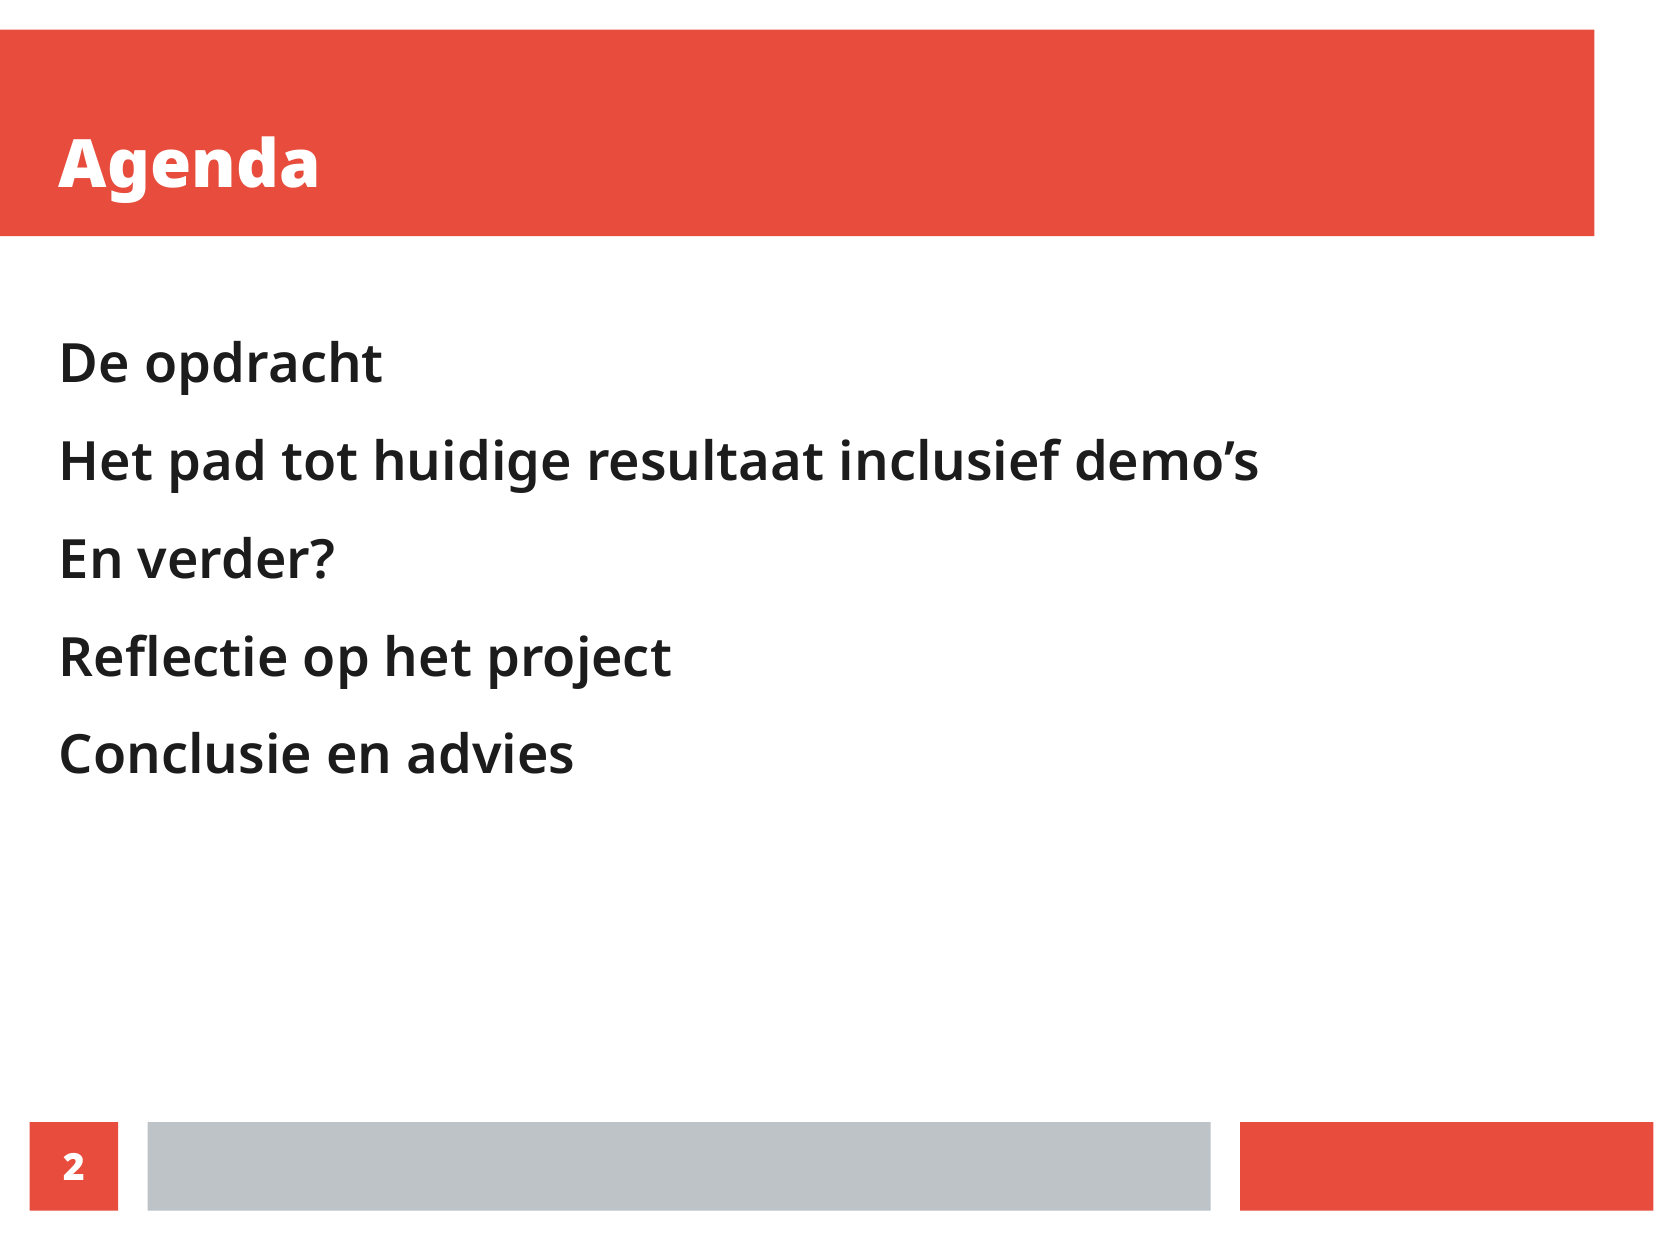

# Agenda
De opdracht
Het pad tot huidige resultaat inclusief demo’s
En verder?
Reflectie op het project
Conclusie en advies
2